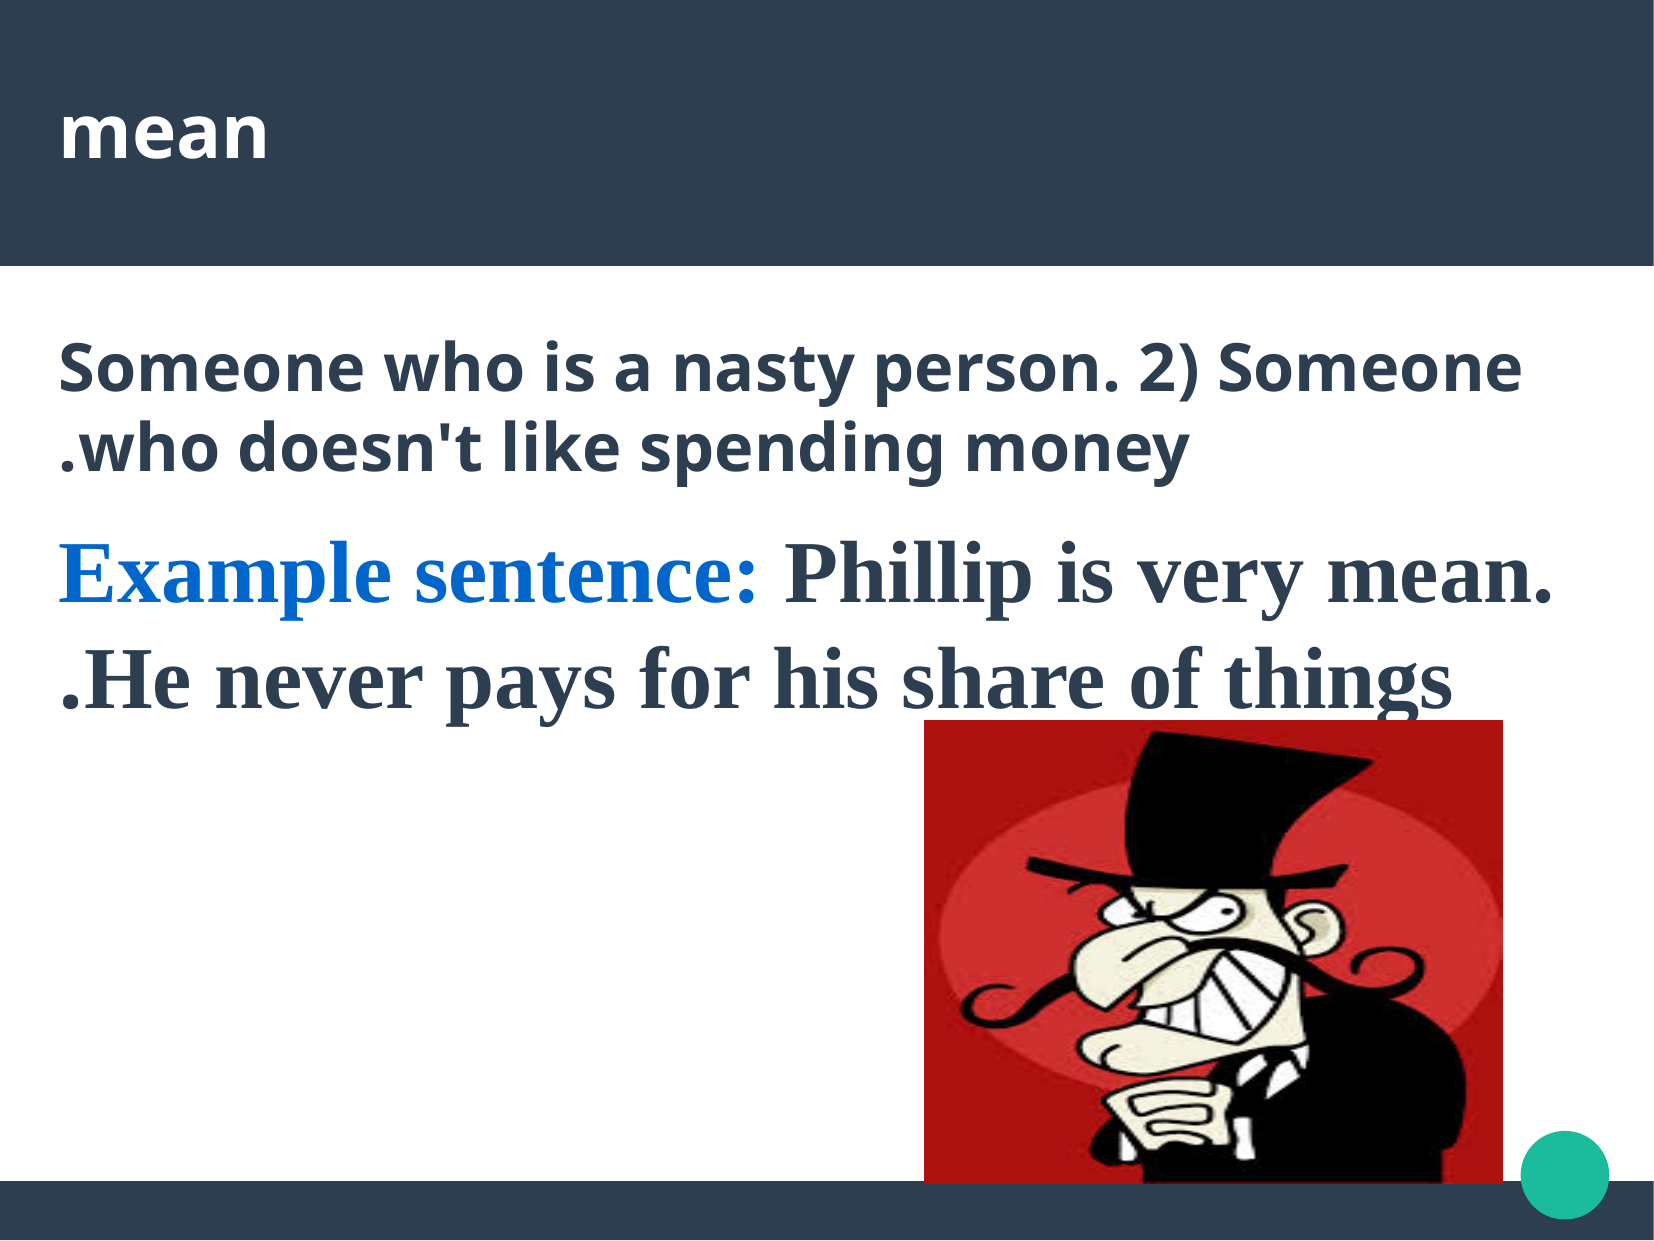

# mean
Someone who is a nasty person. 2) Someone who doesn't like spending money.
Example sentence: Phillip is very mean. He never pays for his share of things.